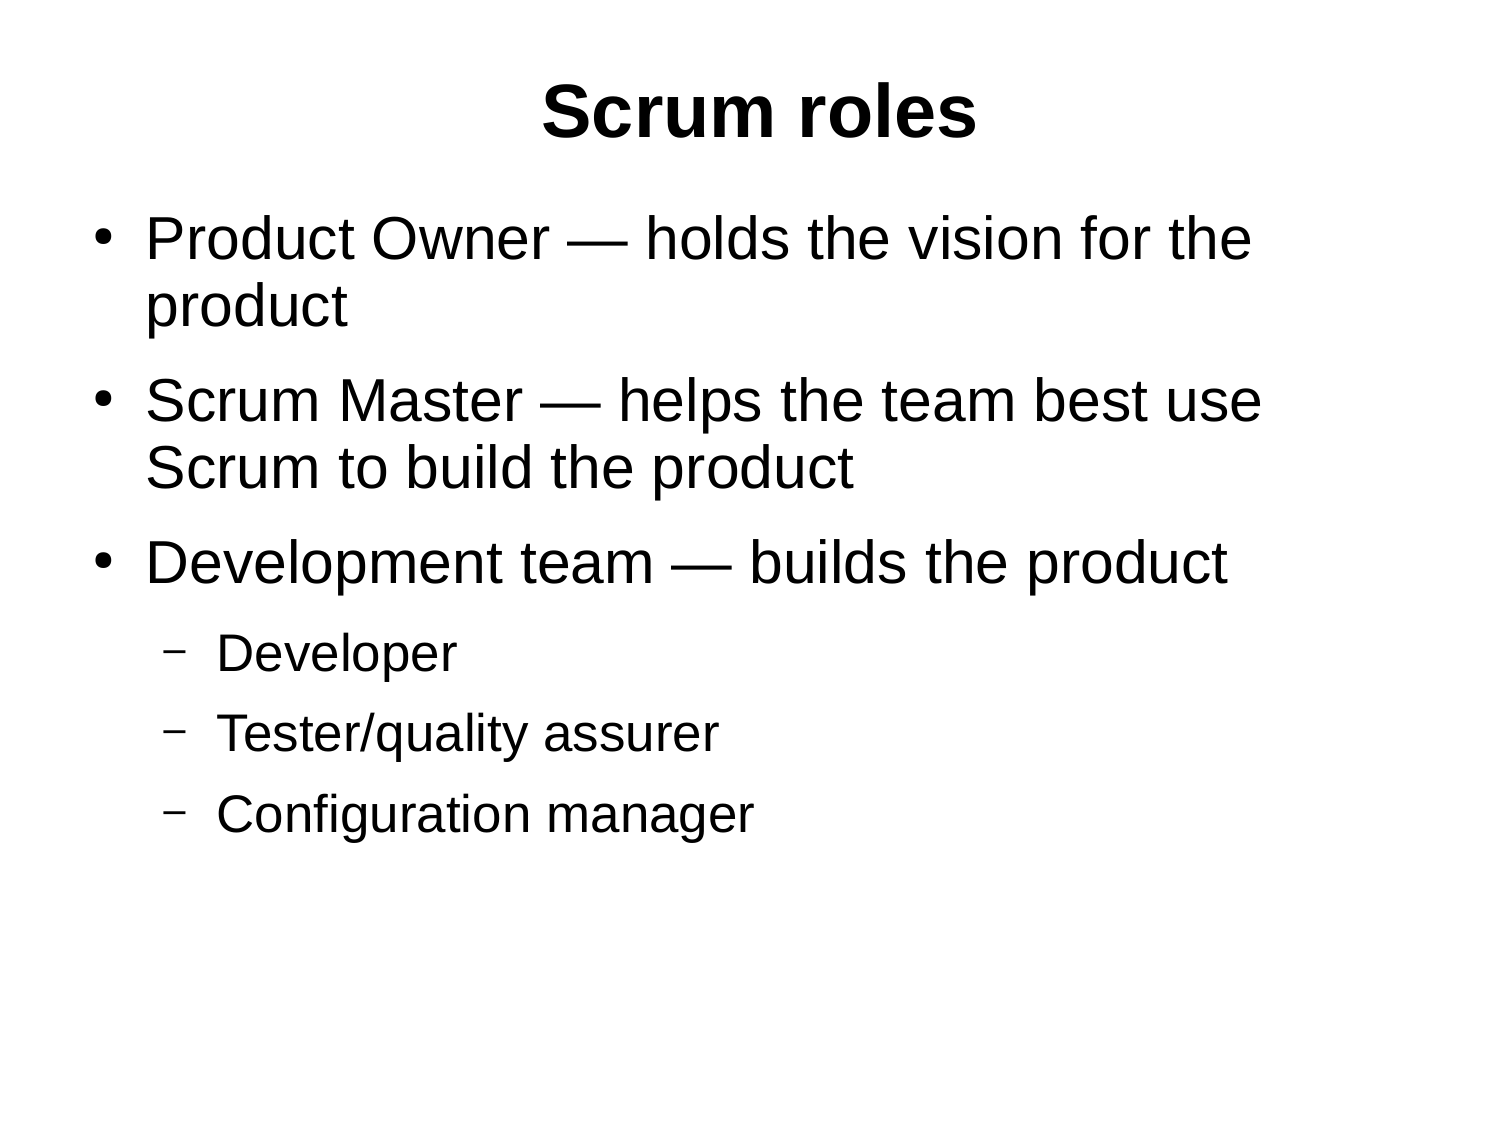

# Scrum roles
Product Owner — holds the vision for the product
Scrum Master — helps the team best use Scrum to build the product
Development team — builds the product
Developer
Tester/quality assurer
Configuration manager